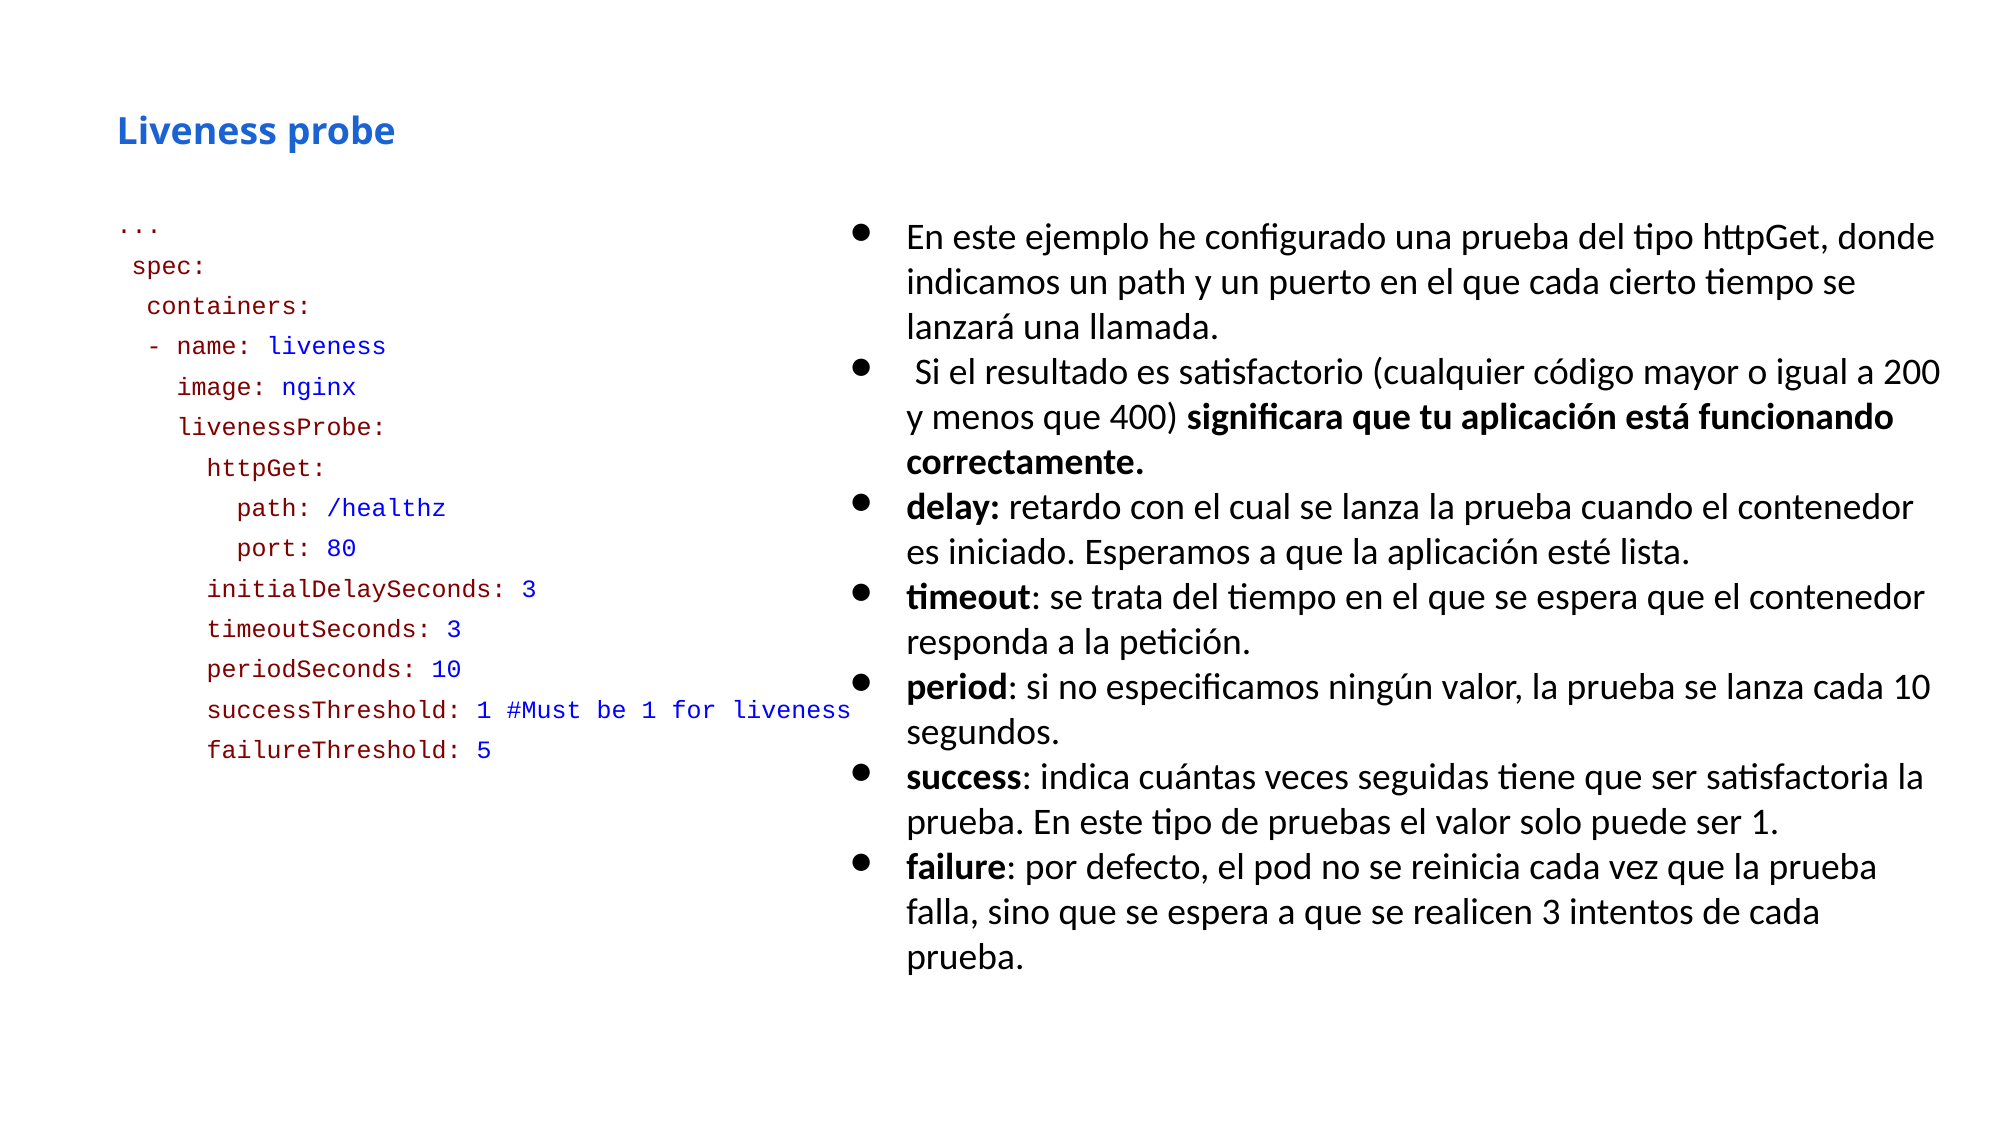

Liveness probe
...
 spec:
 containers:
 - name: liveness
 image: nginx
 livenessProbe:
 httpGet:
 path: /healthz
 port: 80
 initialDelaySeconds: 3
 timeoutSeconds: 3
 periodSeconds: 10
 successThreshold: 1 #Must be 1 for liveness
 failureThreshold: 5
En este ejemplo he configurado una prueba del tipo httpGet, donde indicamos un path y un puerto en el que cada cierto tiempo se lanzará una llamada.
 Si el resultado es satisfactorio (cualquier código mayor o igual a 200 y menos que 400) significara que tu aplicación está funcionando correctamente.
delay: retardo con el cual se lanza la prueba cuando el contenedor es iniciado. Esperamos a que la aplicación esté lista.
timeout: se trata del tiempo en el que se espera que el contenedor responda a la petición.
period: si no especificamos ningún valor, la prueba se lanza cada 10 segundos.
success: indica cuántas veces seguidas tiene que ser satisfactoria la prueba. En este tipo de pruebas el valor solo puede ser 1.
failure: por defecto, el pod no se reinicia cada vez que la prueba falla, sino que se espera a que se realicen 3 intentos de cada prueba.